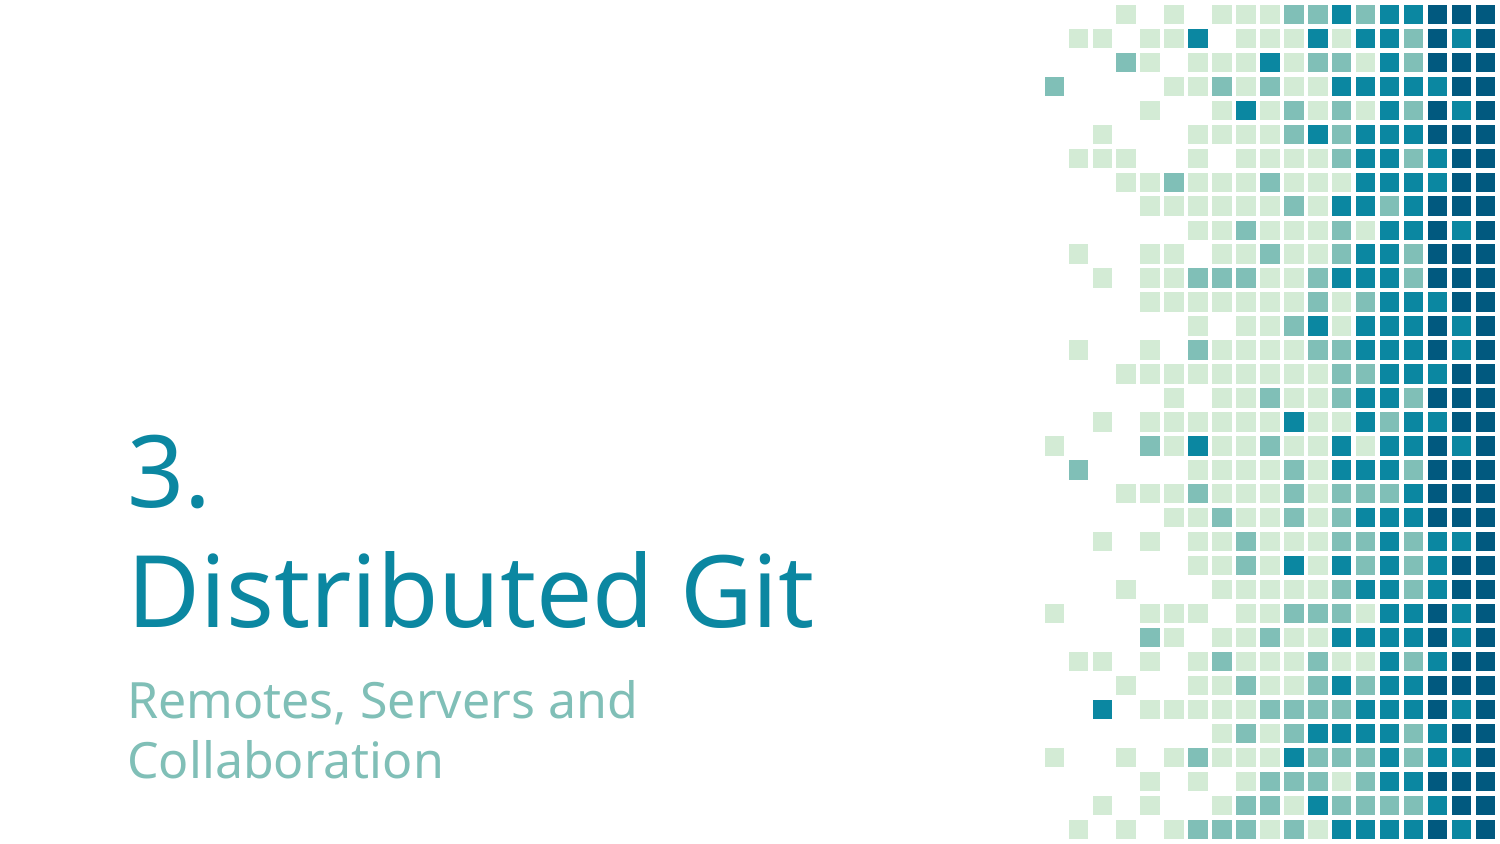

# 3. Distributed Git
Remotes, Servers and Collaboration